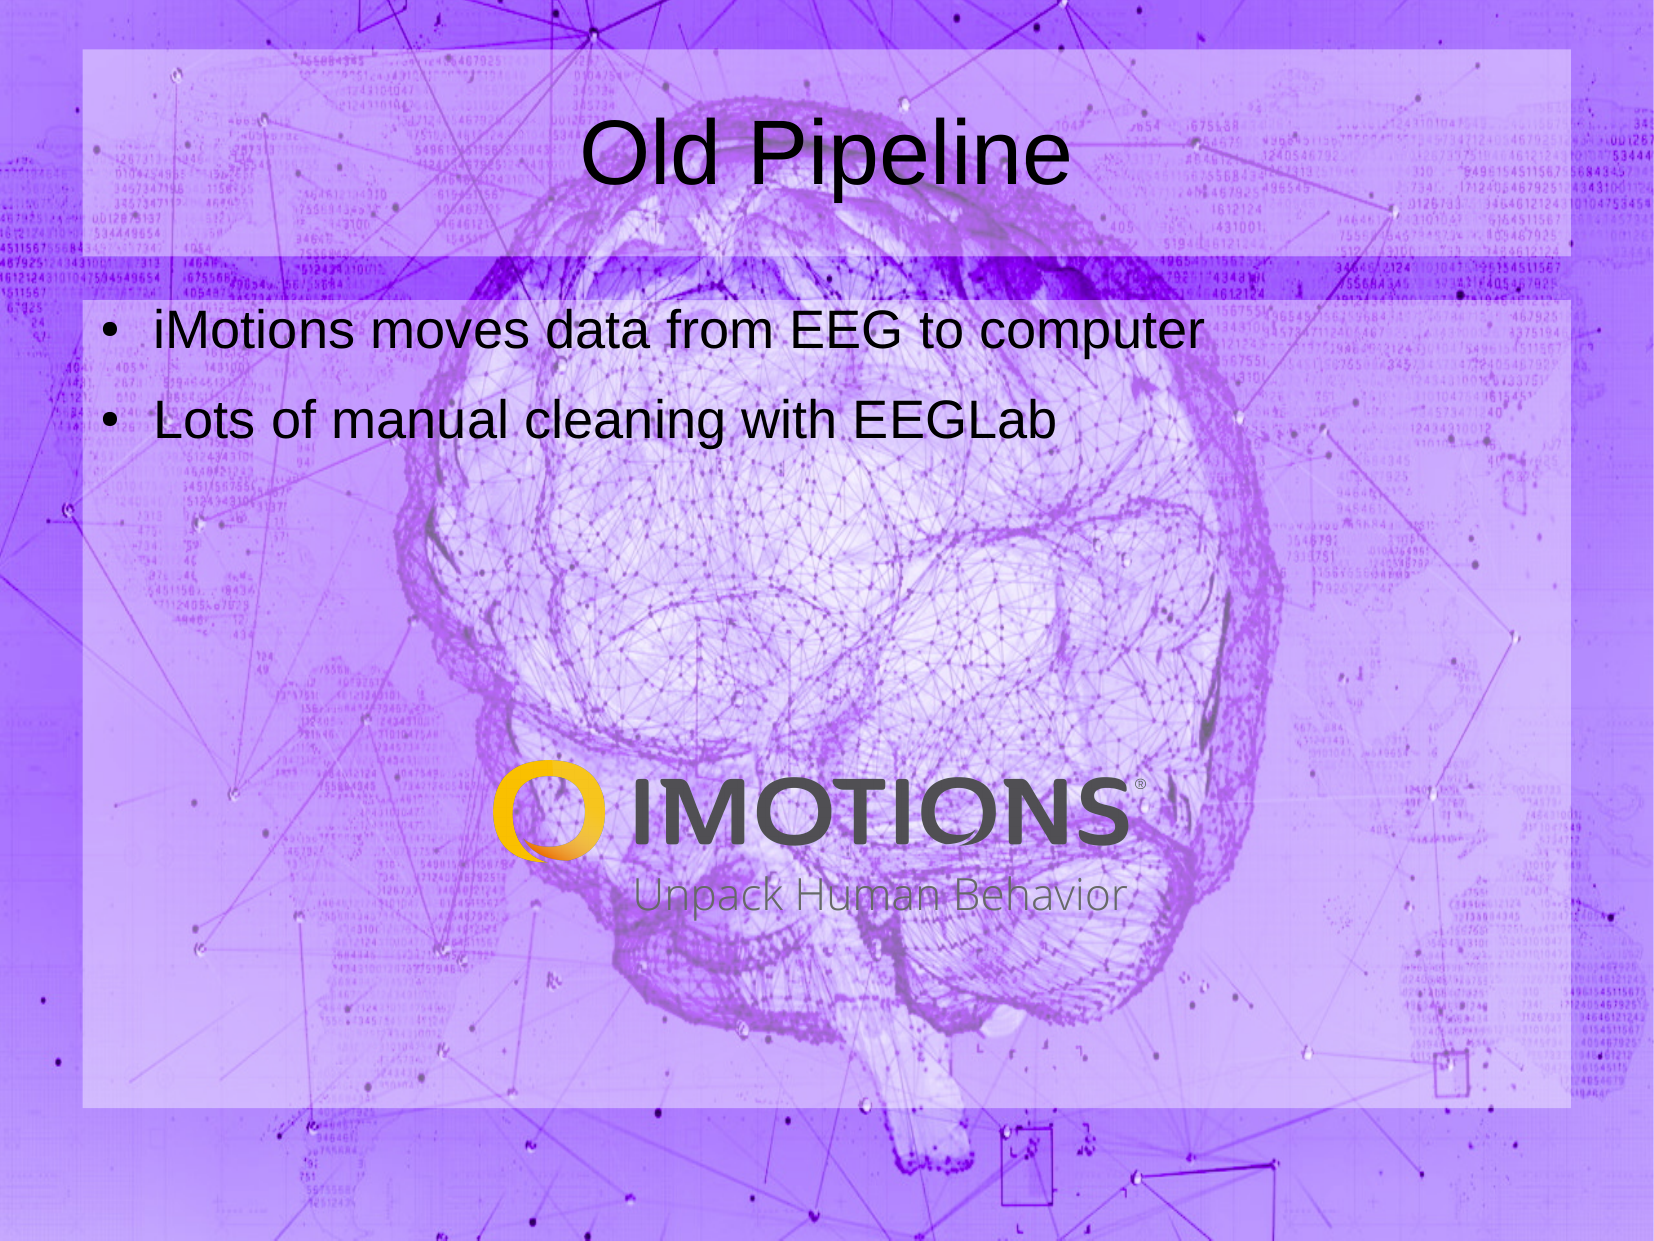

# Old Pipeline
iMotions moves data from EEG to computer
Lots of manual cleaning with EEGLab